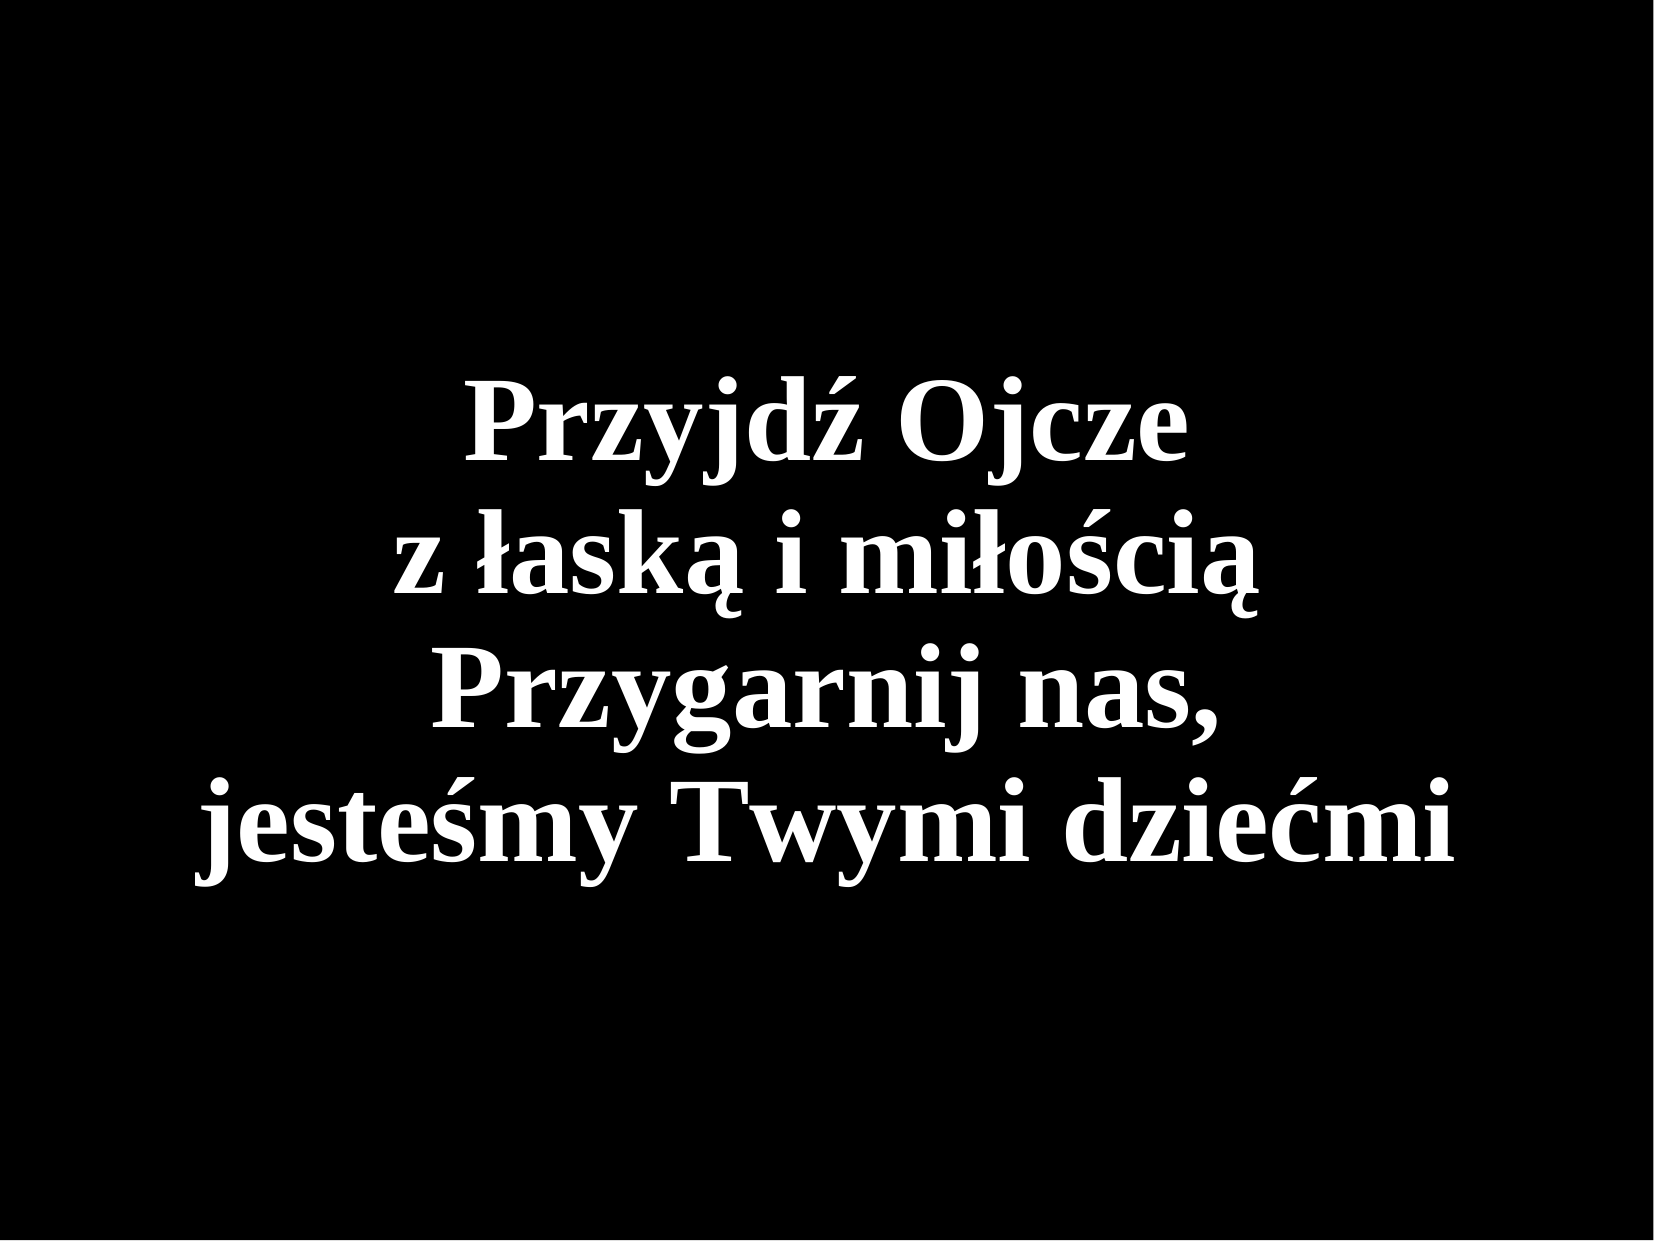

# Przyjdź Ojcze z łaską i miłością Przygarnij nas, jesteśmy Twymi dziećmi